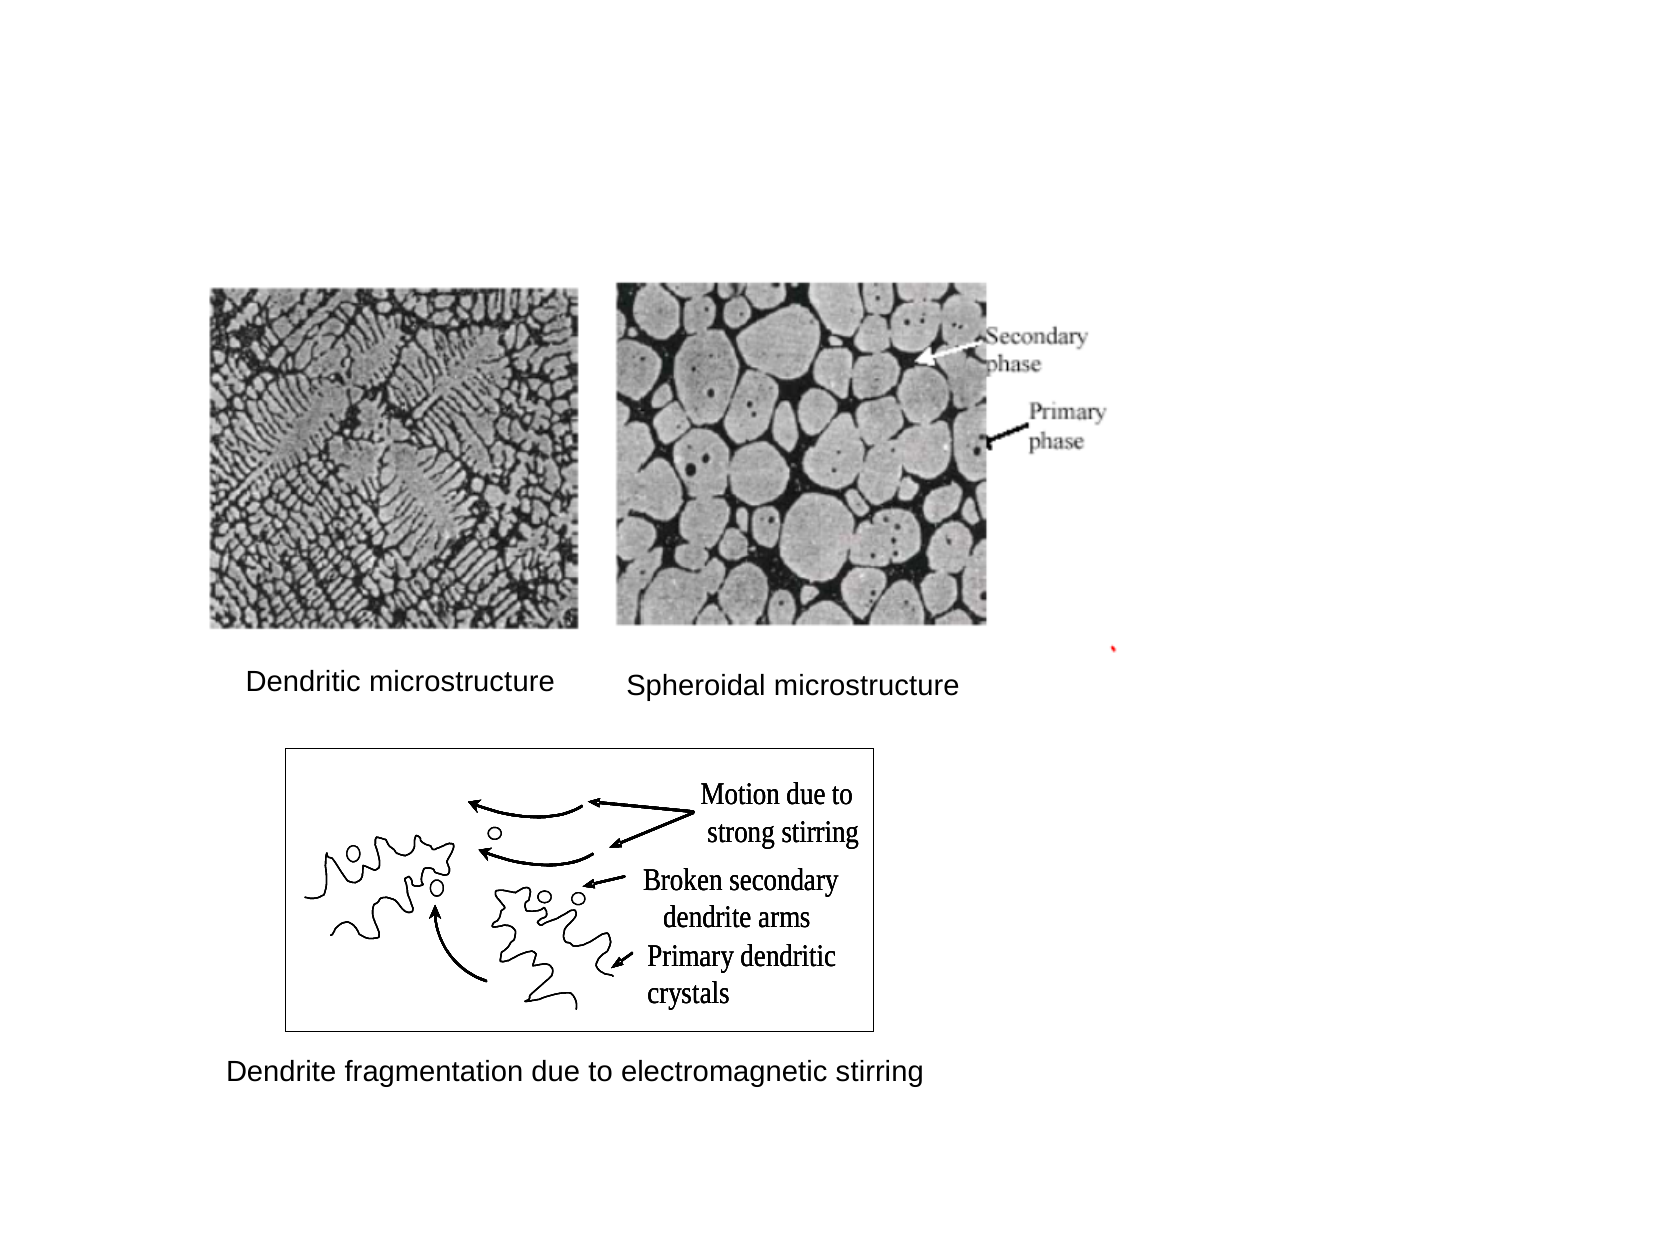

Dendritic microstructure
Spheroidal microstructure
Dendrite fragmentation due to electromagnetic stirring